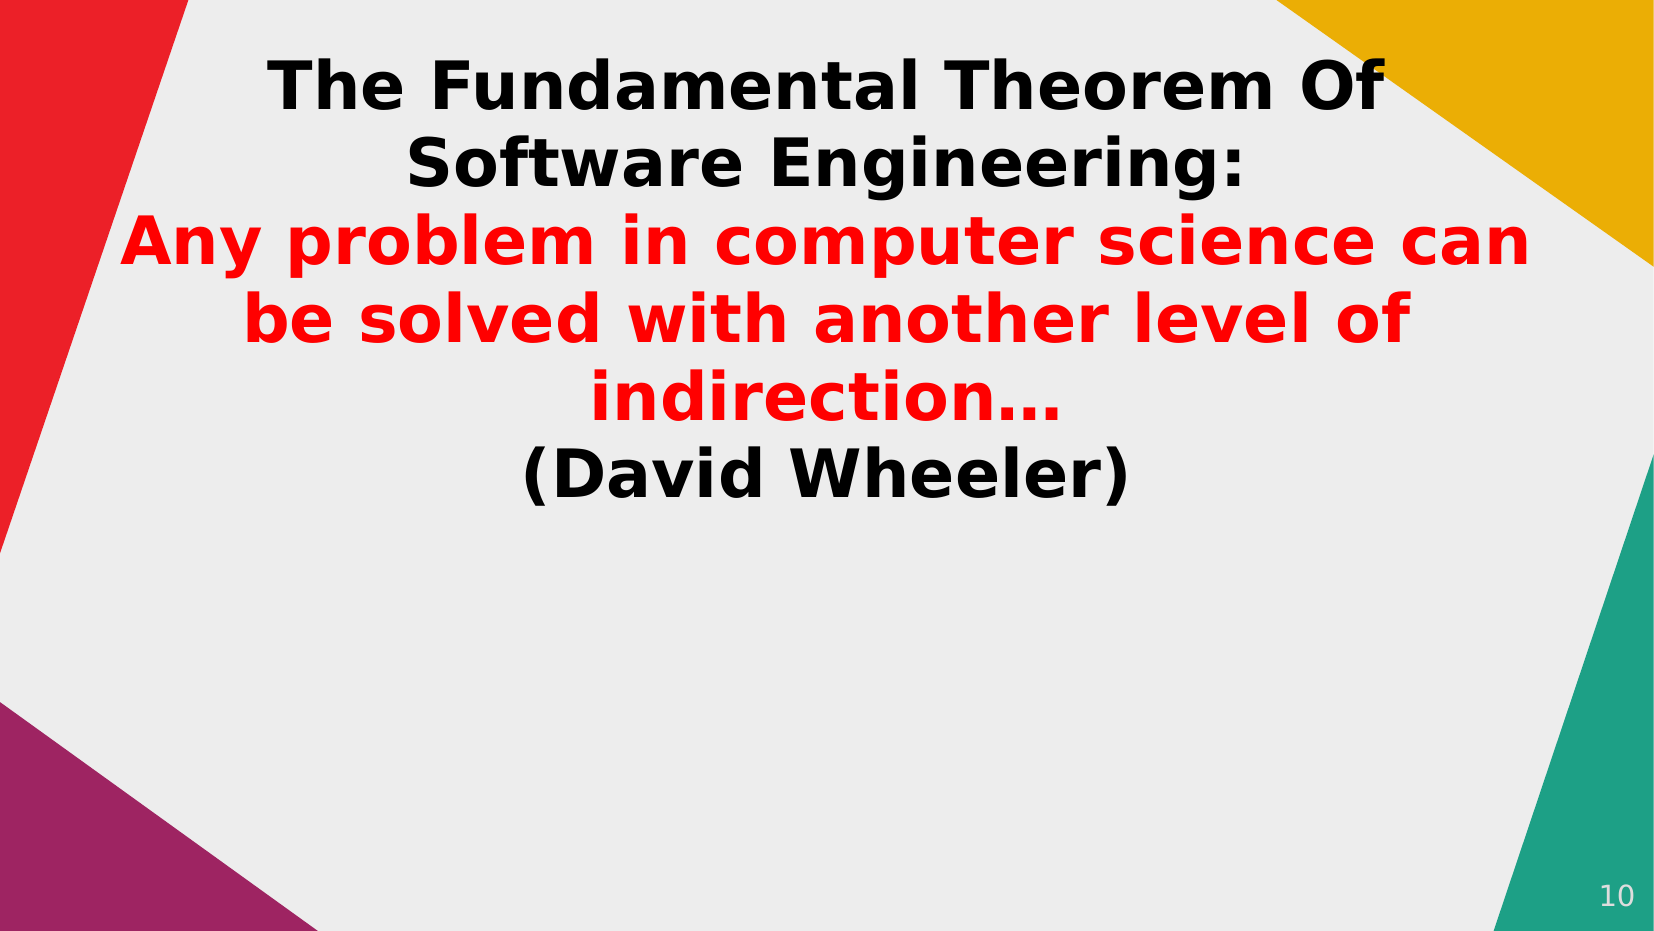

# The Fundamental Theorem Of Software Engineering:
Any problem in computer science can be solved with another level of indirection…
(David Wheeler)
10